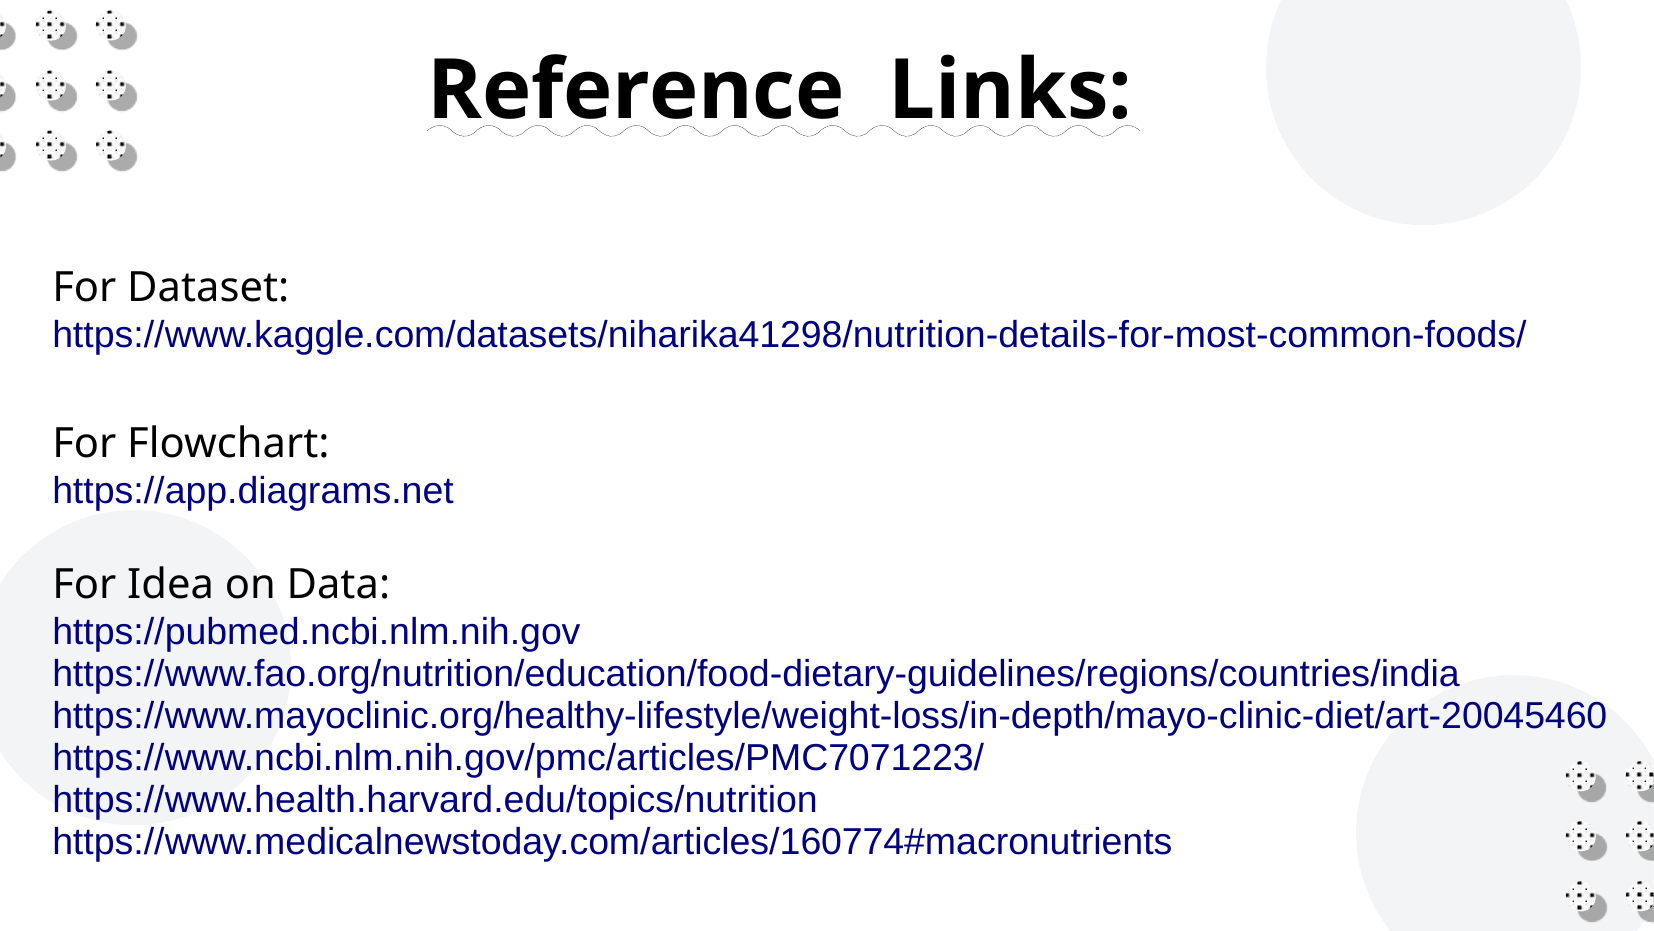

Reference Links:
For Dataset:https://www.kaggle.com/datasets/niharika41298/nutrition-details-for-most-common-foods/
For Flowchart:
https://app.diagrams.net
For Idea on Data:
https://pubmed.ncbi.nlm.nih.gov
https://www.fao.org/nutrition/education/food-dietary-guidelines/regions/countries/india
https://www.mayoclinic.org/healthy-lifestyle/weight-loss/in-depth/mayo-clinic-diet/art-20045460
https://www.ncbi.nlm.nih.gov/pmc/articles/PMC7071223/
https://www.health.harvard.edu/topics/nutrition
https://www.medicalnewstoday.com/articles/160774#macronutrients